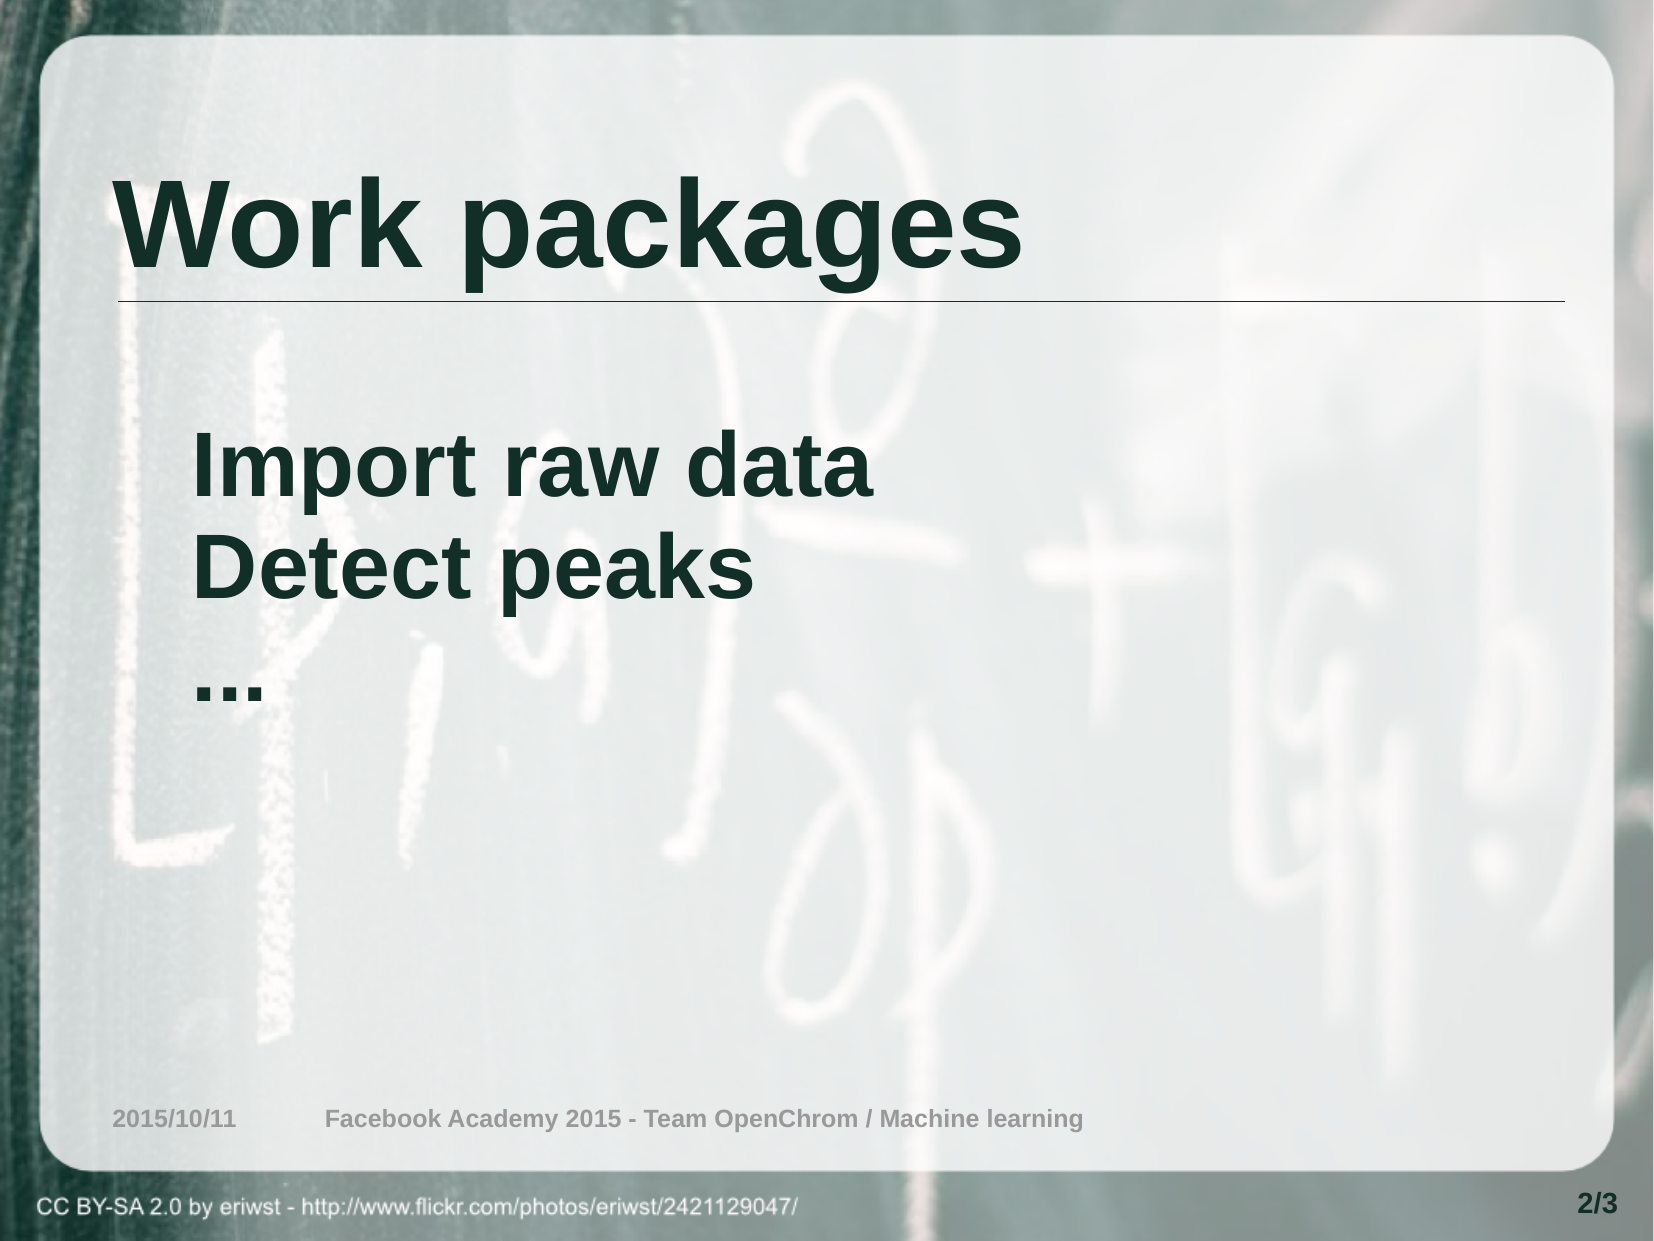

# Work packages
Import raw data
Detect peaks
...
2015/10/11
Facebook Academy 2015 - Team OpenChrom / Machine learning
2